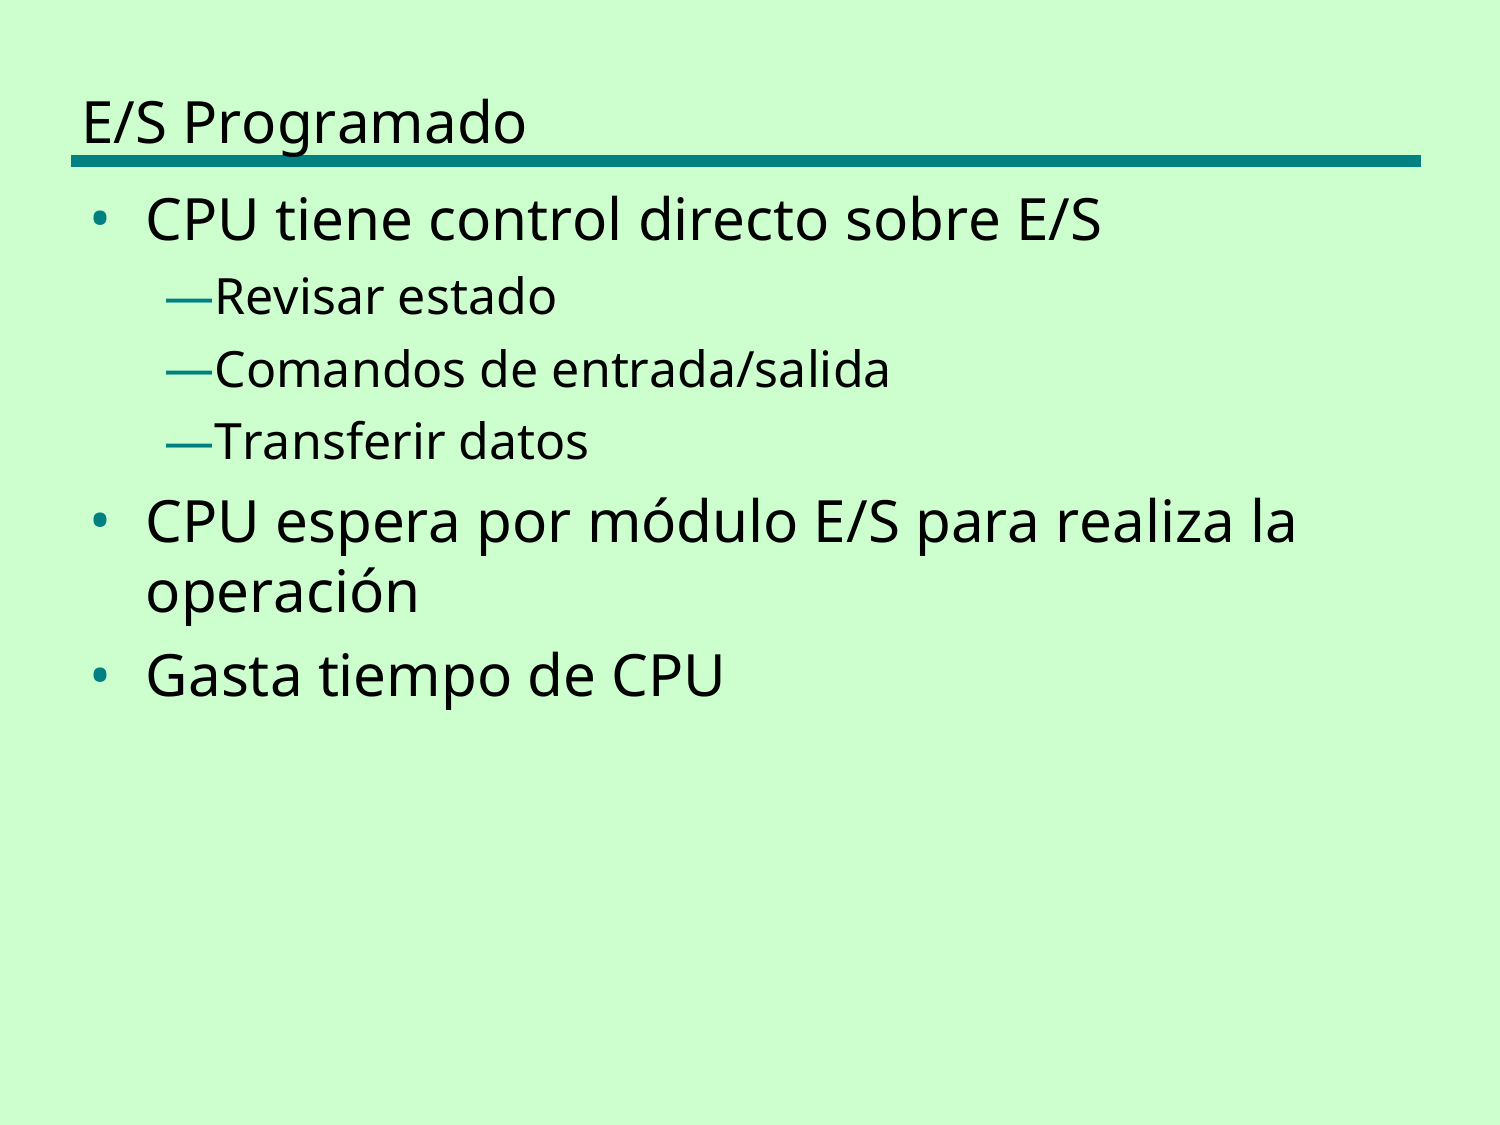

# E/S Programado
CPU tiene control directo sobre E/S
Revisar estado
Comandos de entrada/salida
Transferir datos
CPU espera por módulo E/S para realiza la operación
Gasta tiempo de CPU